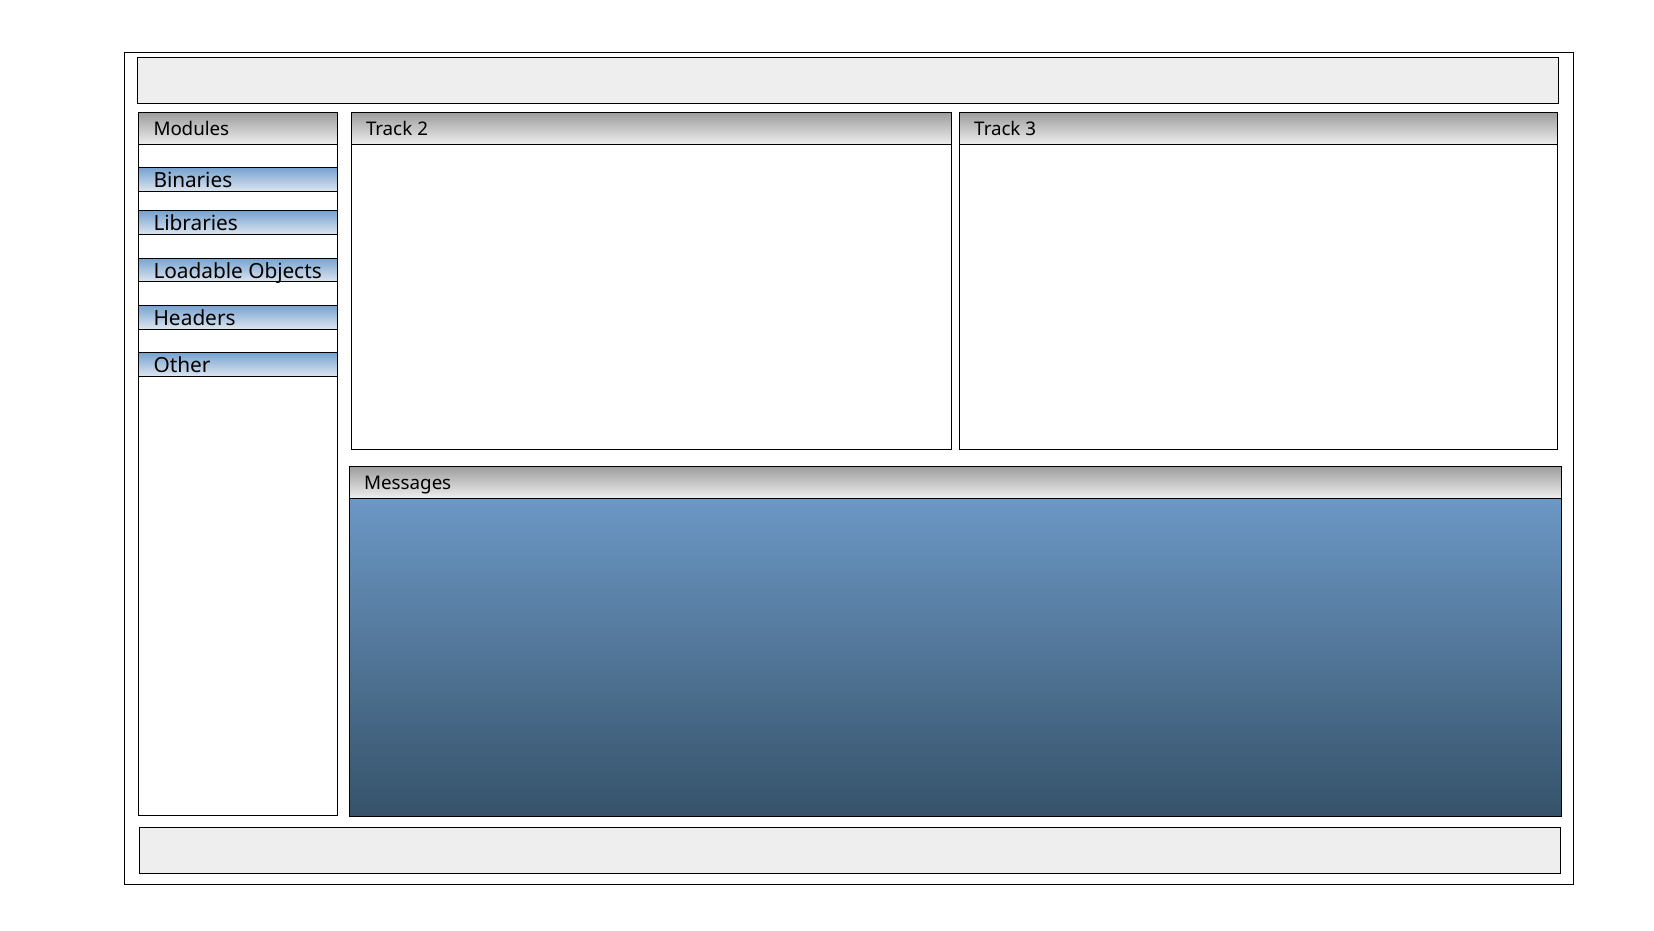

Modules
Source
Binaries
Libraries
Loadable Objects
Headers
Other
Track 2
Track 3
Messages